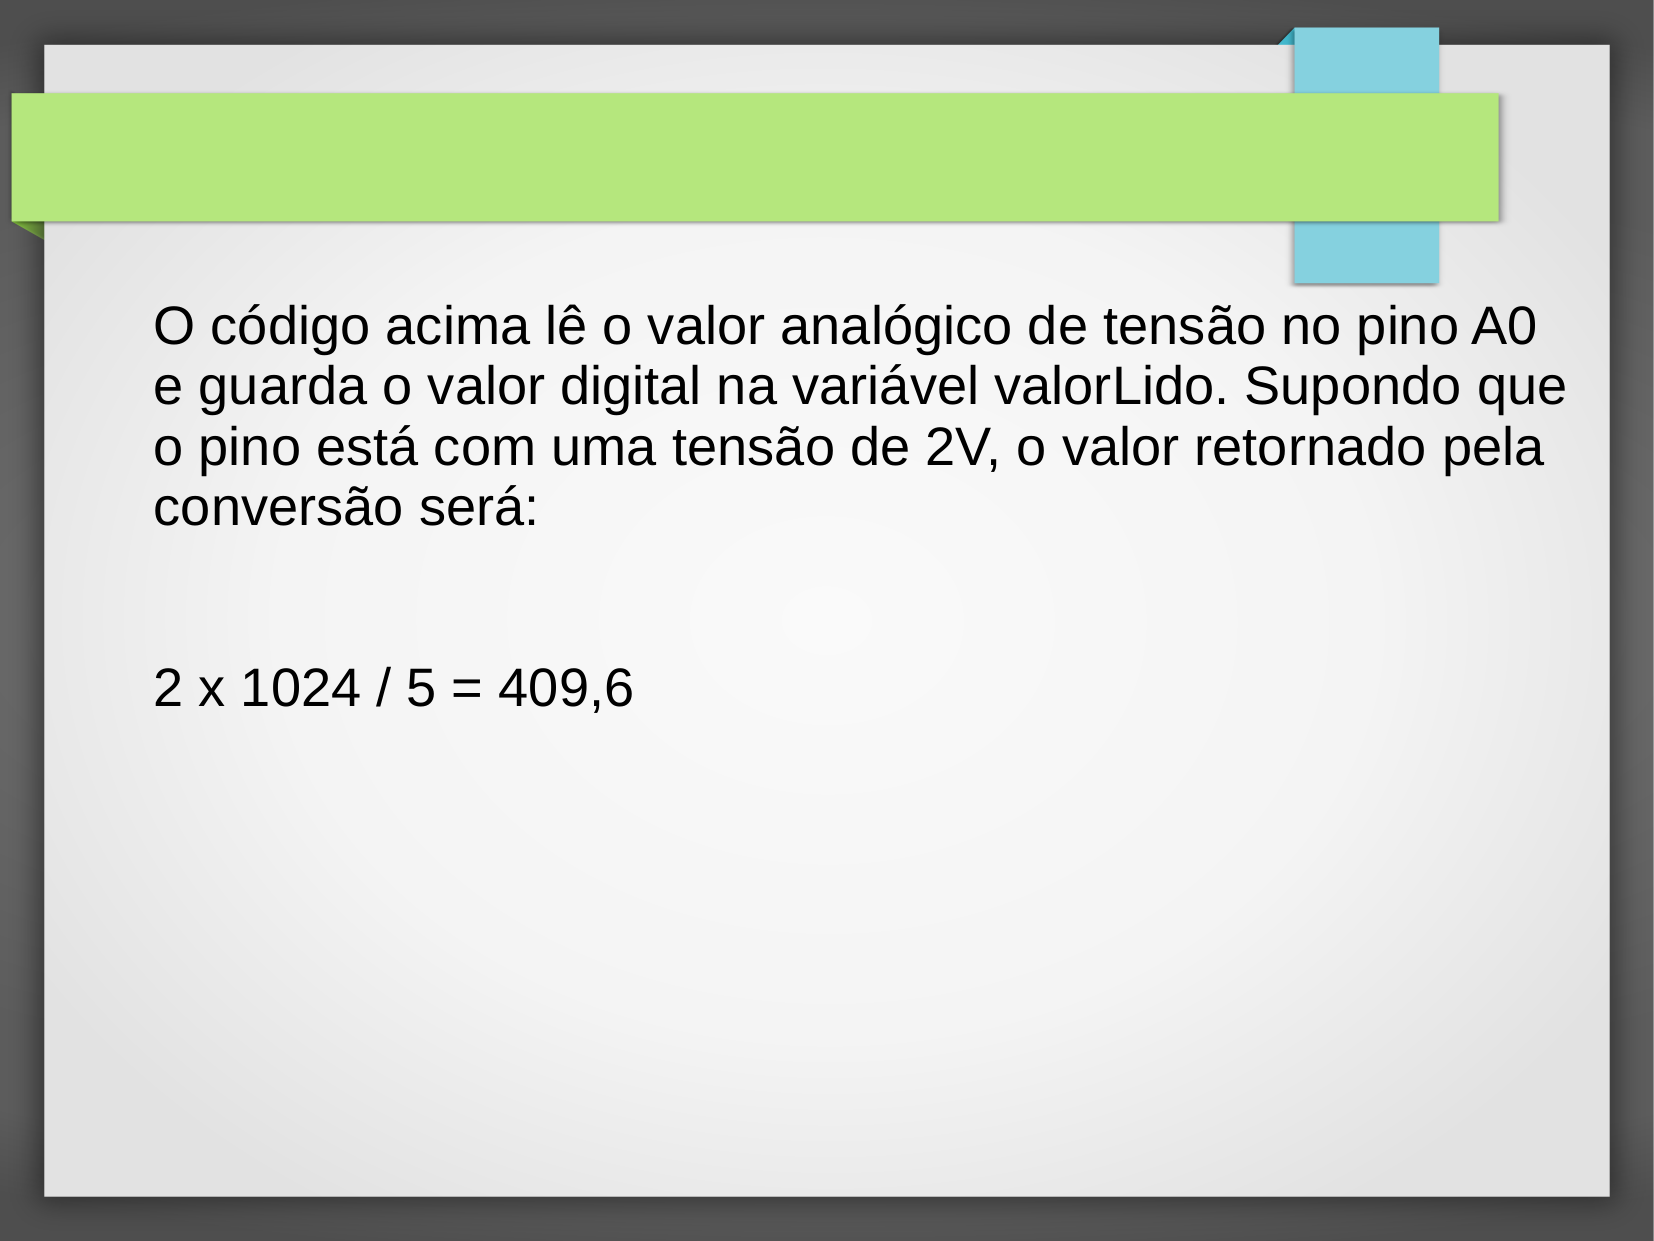

#
O código acima lê o valor analógico de tensão no pino A0 e guarda o valor digital na variável valorLido. Supondo que o pino está com uma tensão de 2V, o valor retornado pela conversão será:
2 x 1024 / 5 = 409,6